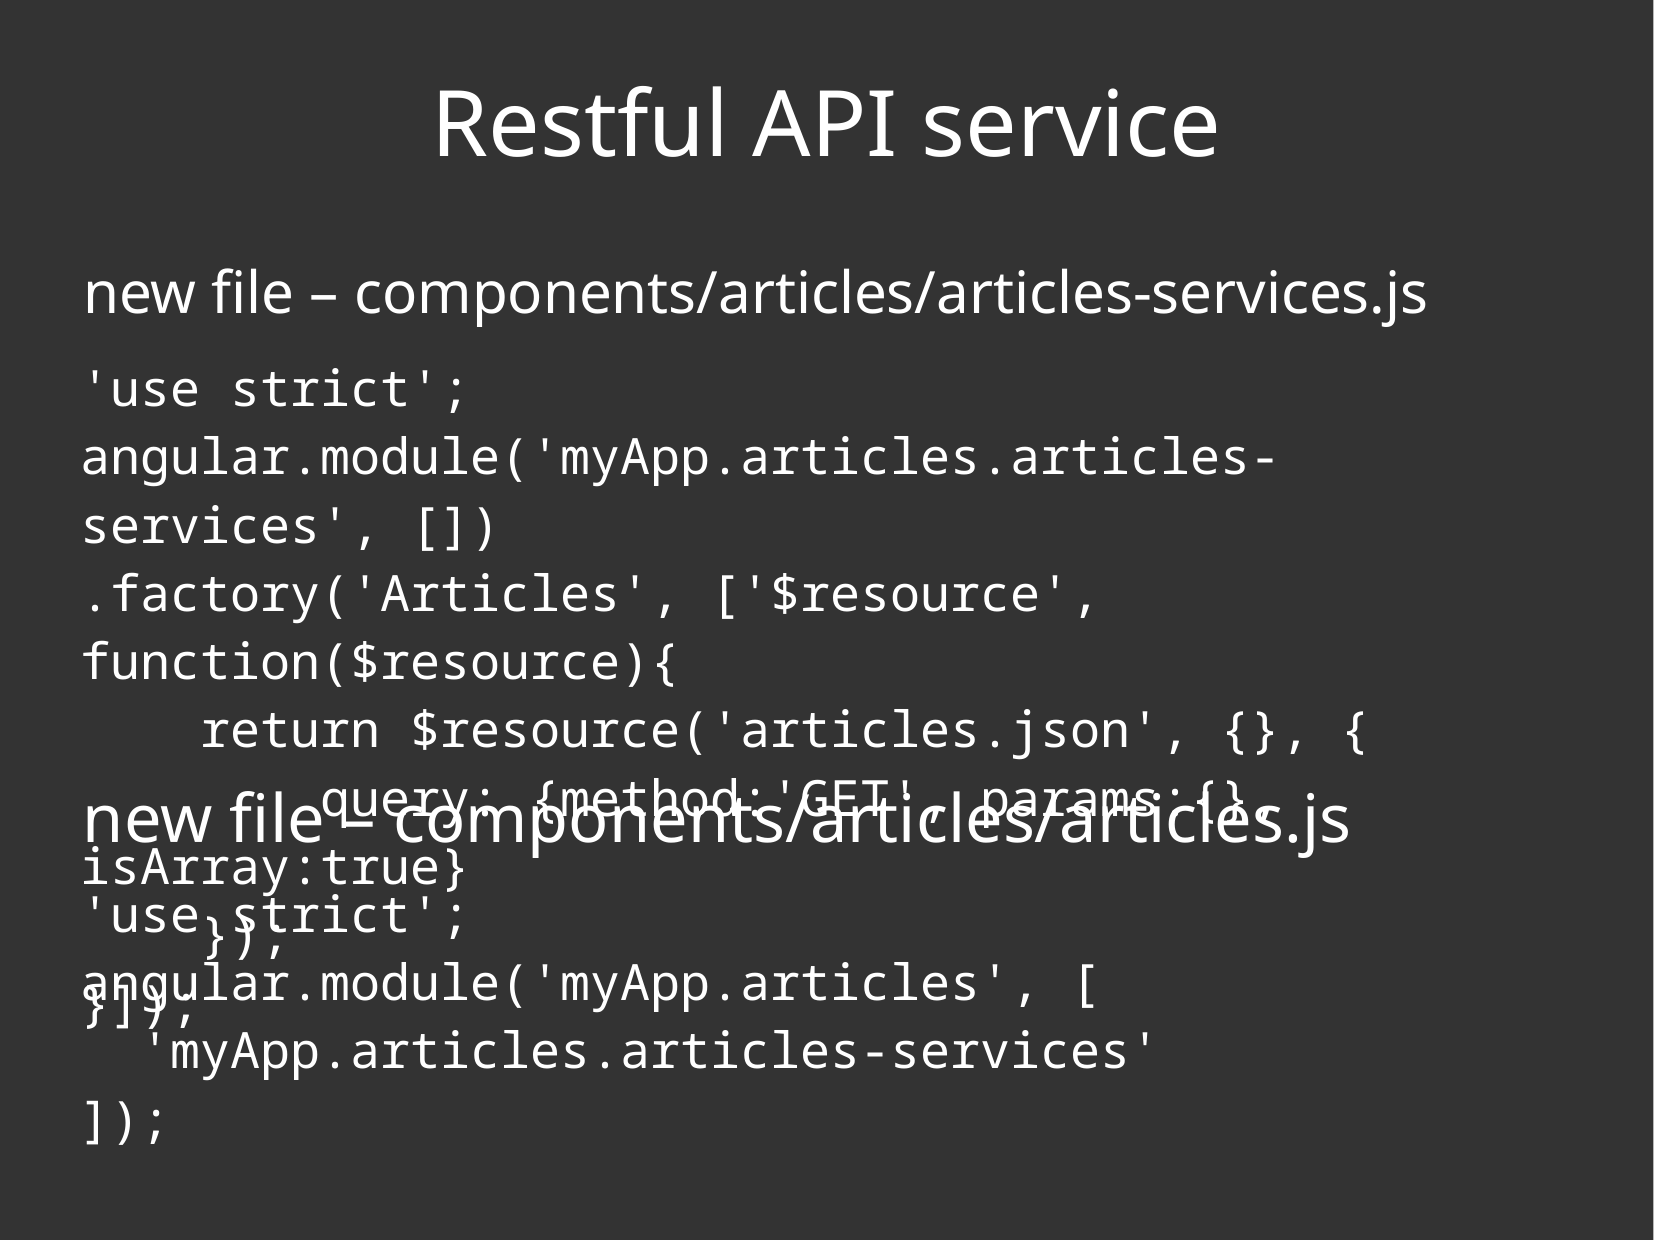

# Restful API service
new file – components/articles/articles-services.js
'use strict';
angular.module('myApp.articles.articles-services', [])
.factory('Articles', ['$resource', function($resource){
 return $resource('articles.json', {}, {
 query: {method:'GET', params:{}, isArray:true}
 });
}]);
new file – components/articles/articles.js
'use strict';
angular.module('myApp.articles', [
 'myApp.articles.articles-services'
]);